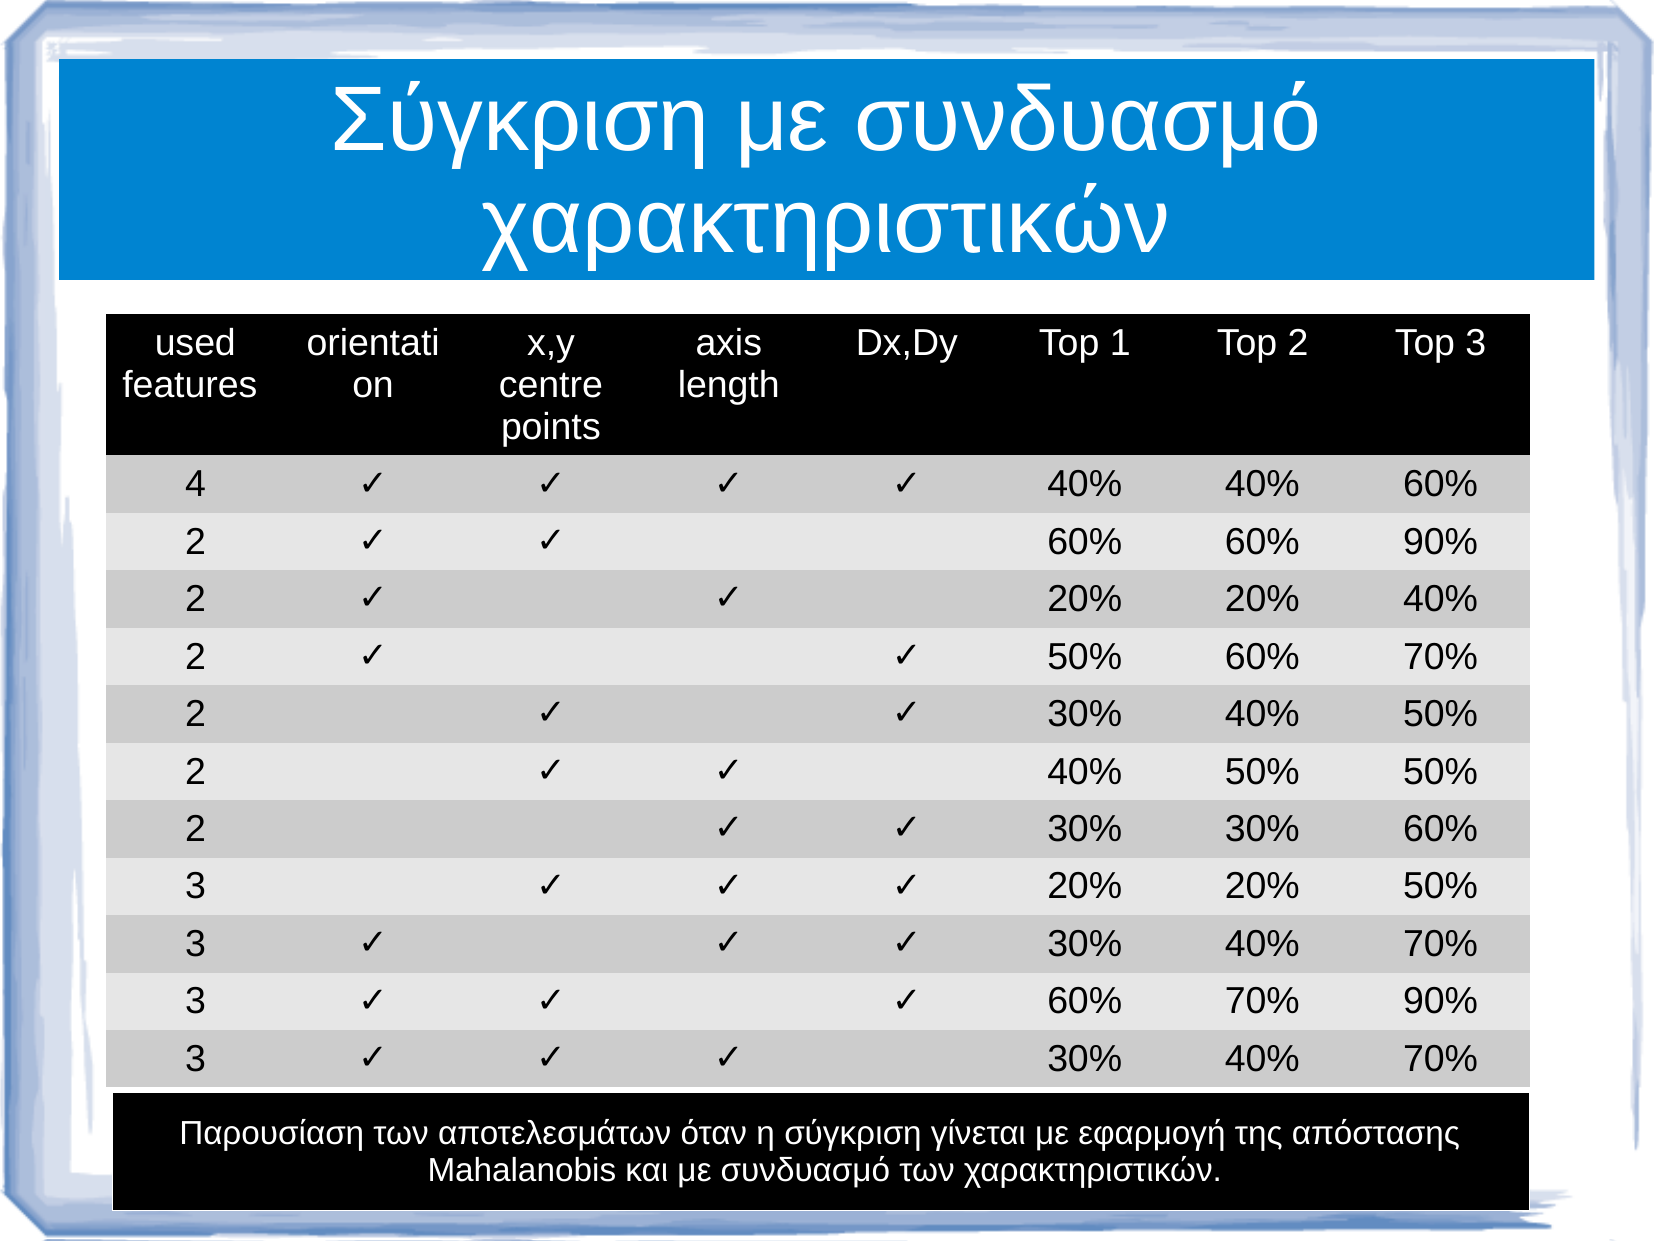

# Σύγκριση με συνδυασμό χαρακτηριστικών
| used features | orientation | x,y centre points | axis length | Dx,Dy | Top 1 | Top 2 | Top 3 |
| --- | --- | --- | --- | --- | --- | --- | --- |
| 4 | ✓ | ✓ | ✓ | ✓ | 40% | 40% | 60% |
| 2 | ✓ | ✓ | | | 60% | 60% | 90% |
| 2 | ✓ | | ✓ | | 20% | 20% | 40% |
| 2 | ✓ | | | ✓ | 50% | 60% | 70% |
| 2 | | ✓ | | ✓ | 30% | 40% | 50% |
| 2 | | ✓ | ✓ | | 40% | 50% | 50% |
| 2 | | | ✓ | ✓ | 30% | 30% | 60% |
| 3 | | ✓ | ✓ | ✓ | 20% | 20% | 50% |
| 3 | ✓ | | ✓ | ✓ | 30% | 40% | 70% |
| 3 | ✓ | ✓ | | ✓ | 60% | 70% | 90% |
| 3 | ✓ | ✓ | ✓ | | 30% | 40% | 70% |
Παρουσίαση των αποτελεσμάτων όταν η σύγκριση γίνεται με εφαρμογή της απόστασης
 Mahalanobis και με συνδυασμό των χαρακτηριστικών.